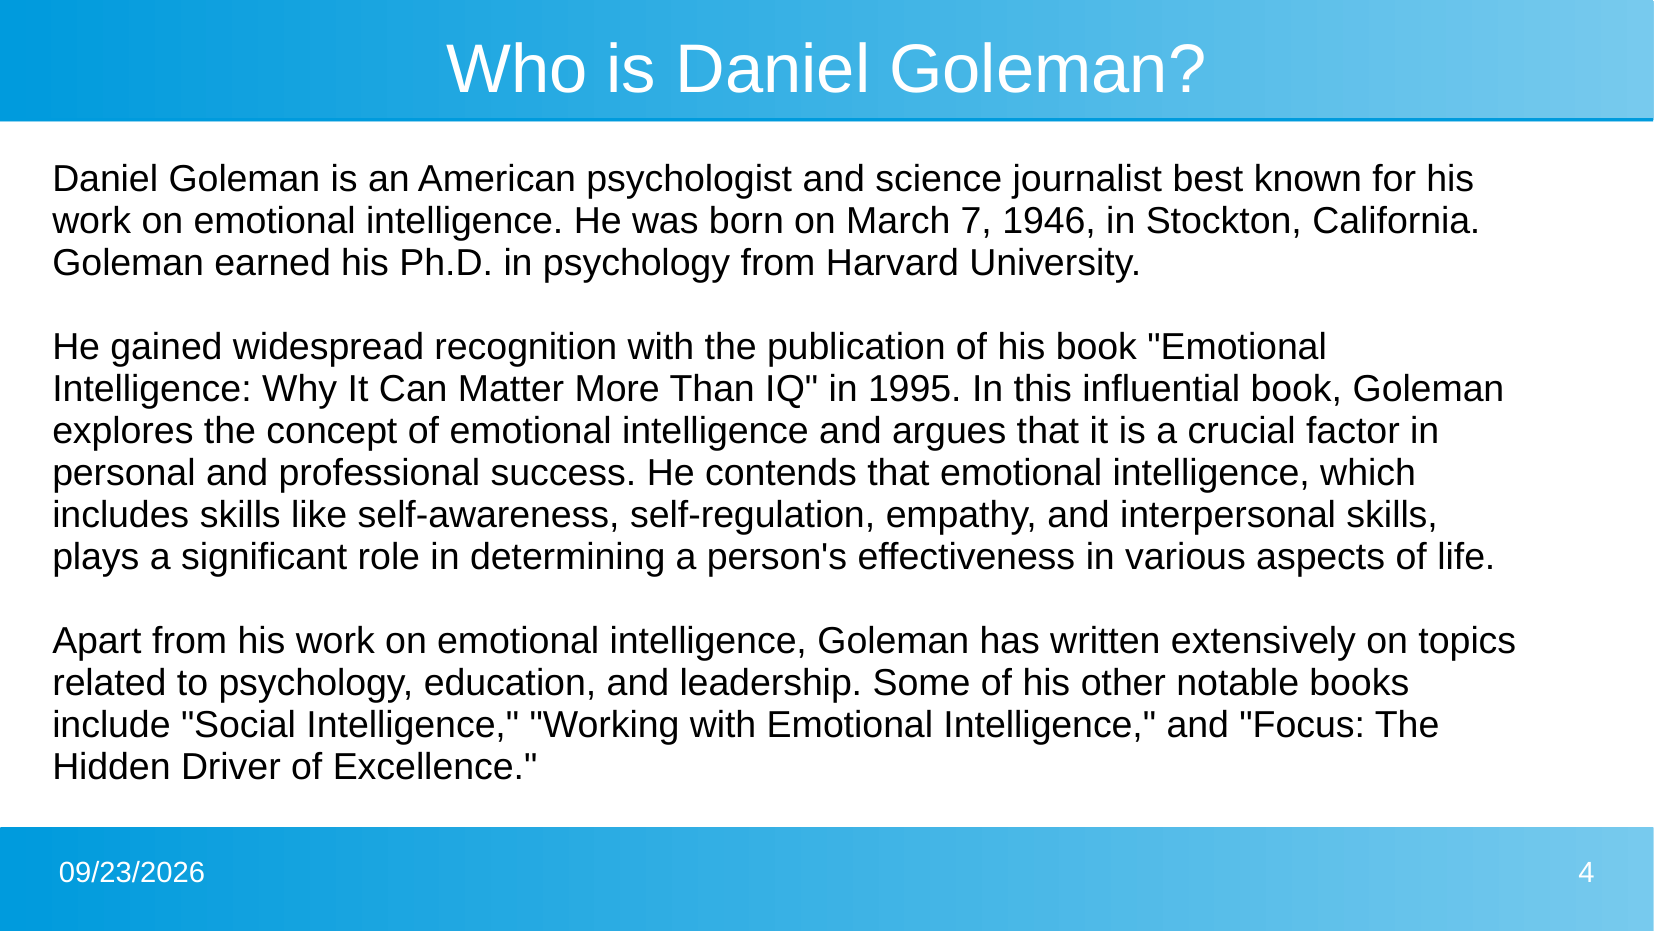

# Who is Daniel Goleman?
Daniel Goleman is an American psychologist and science journalist best known for his work on emotional intelligence. He was born on March 7, 1946, in Stockton, California. Goleman earned his Ph.D. in psychology from Harvard University.
He gained widespread recognition with the publication of his book "Emotional Intelligence: Why It Can Matter More Than IQ" in 1995. In this influential book, Goleman explores the concept of emotional intelligence and argues that it is a crucial factor in personal and professional success. He contends that emotional intelligence, which includes skills like self-awareness, self-regulation, empathy, and interpersonal skills, plays a significant role in determining a person's effectiveness in various aspects of life.
Apart from his work on emotional intelligence, Goleman has written extensively on topics related to psychology, education, and leadership. Some of his other notable books include "Social Intelligence," "Working with Emotional Intelligence," and "Focus: The Hidden Driver of Excellence."
4